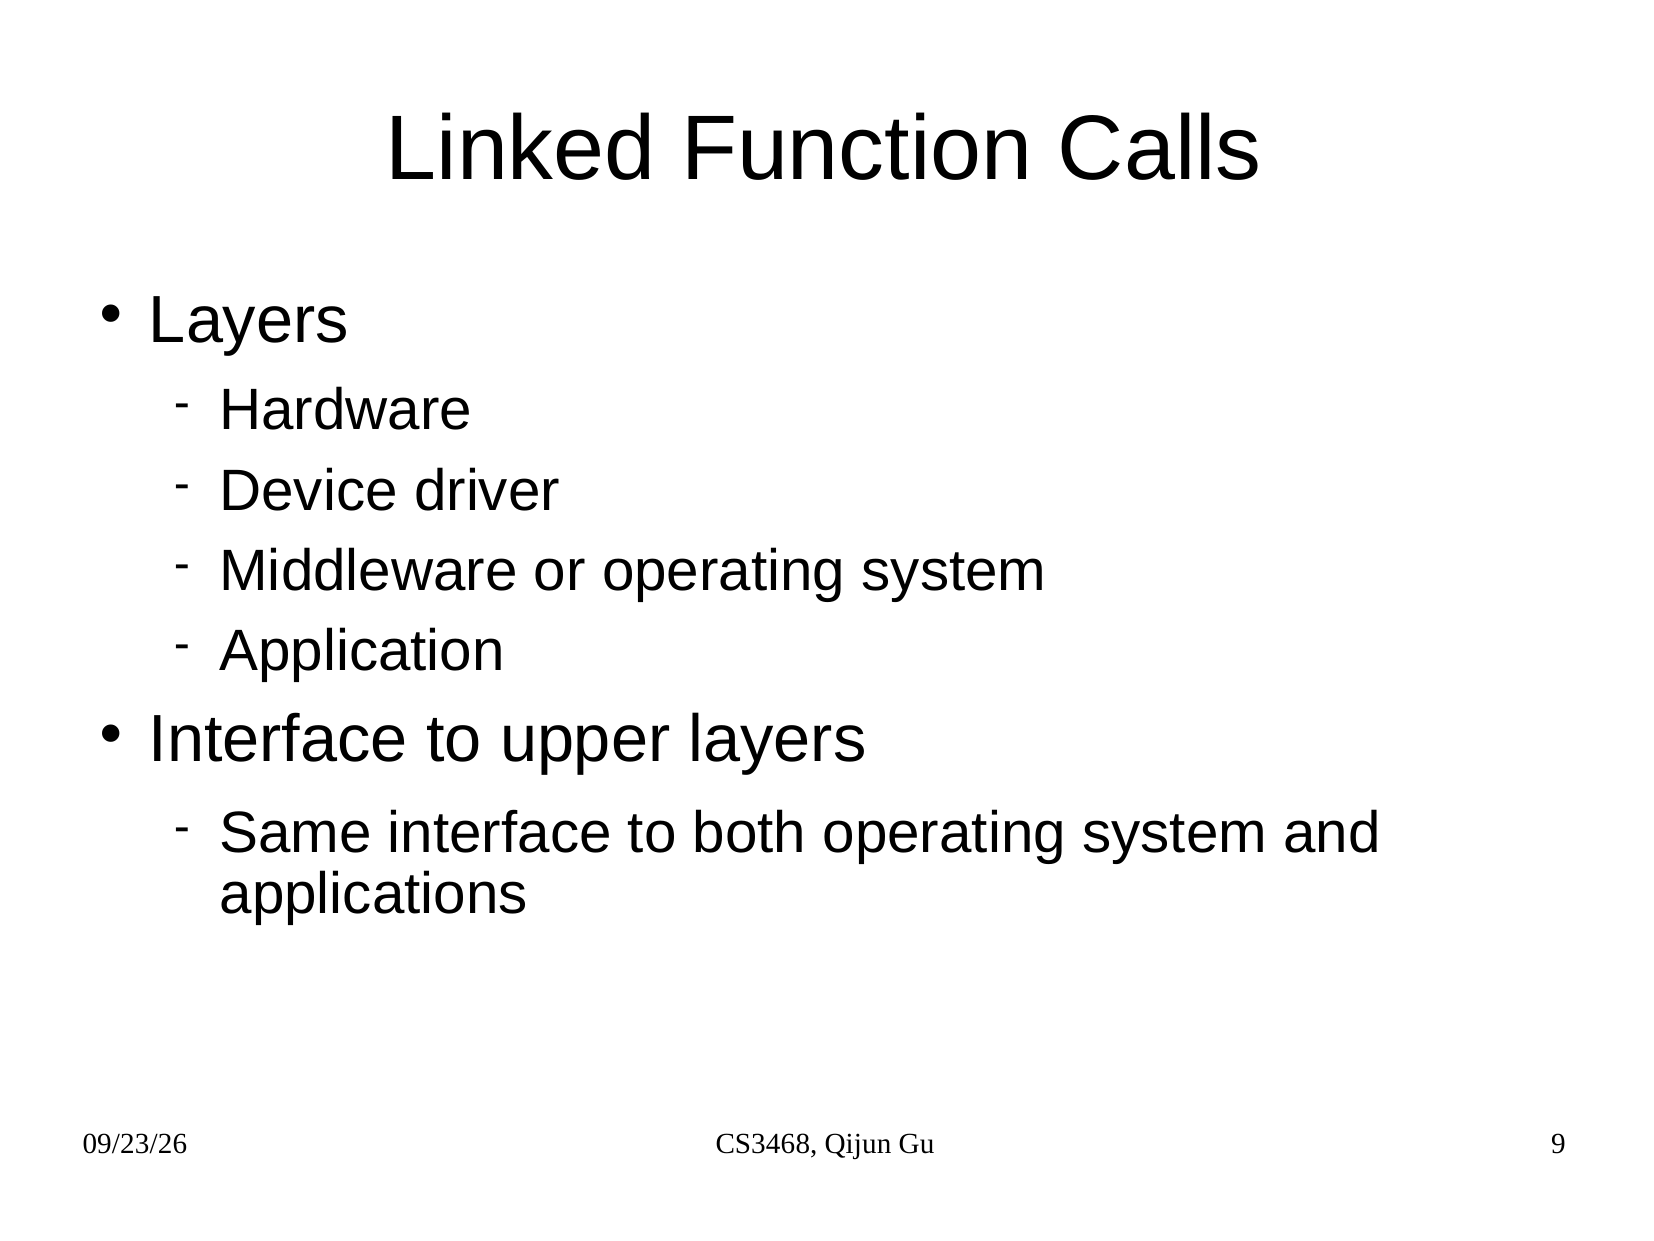

# Linked Function Calls
Layers
Hardware
Device driver
Middleware or operating system
Application
Interface to upper layers
Same interface to both operating system and applications
CS3468, Qijun Gu
9